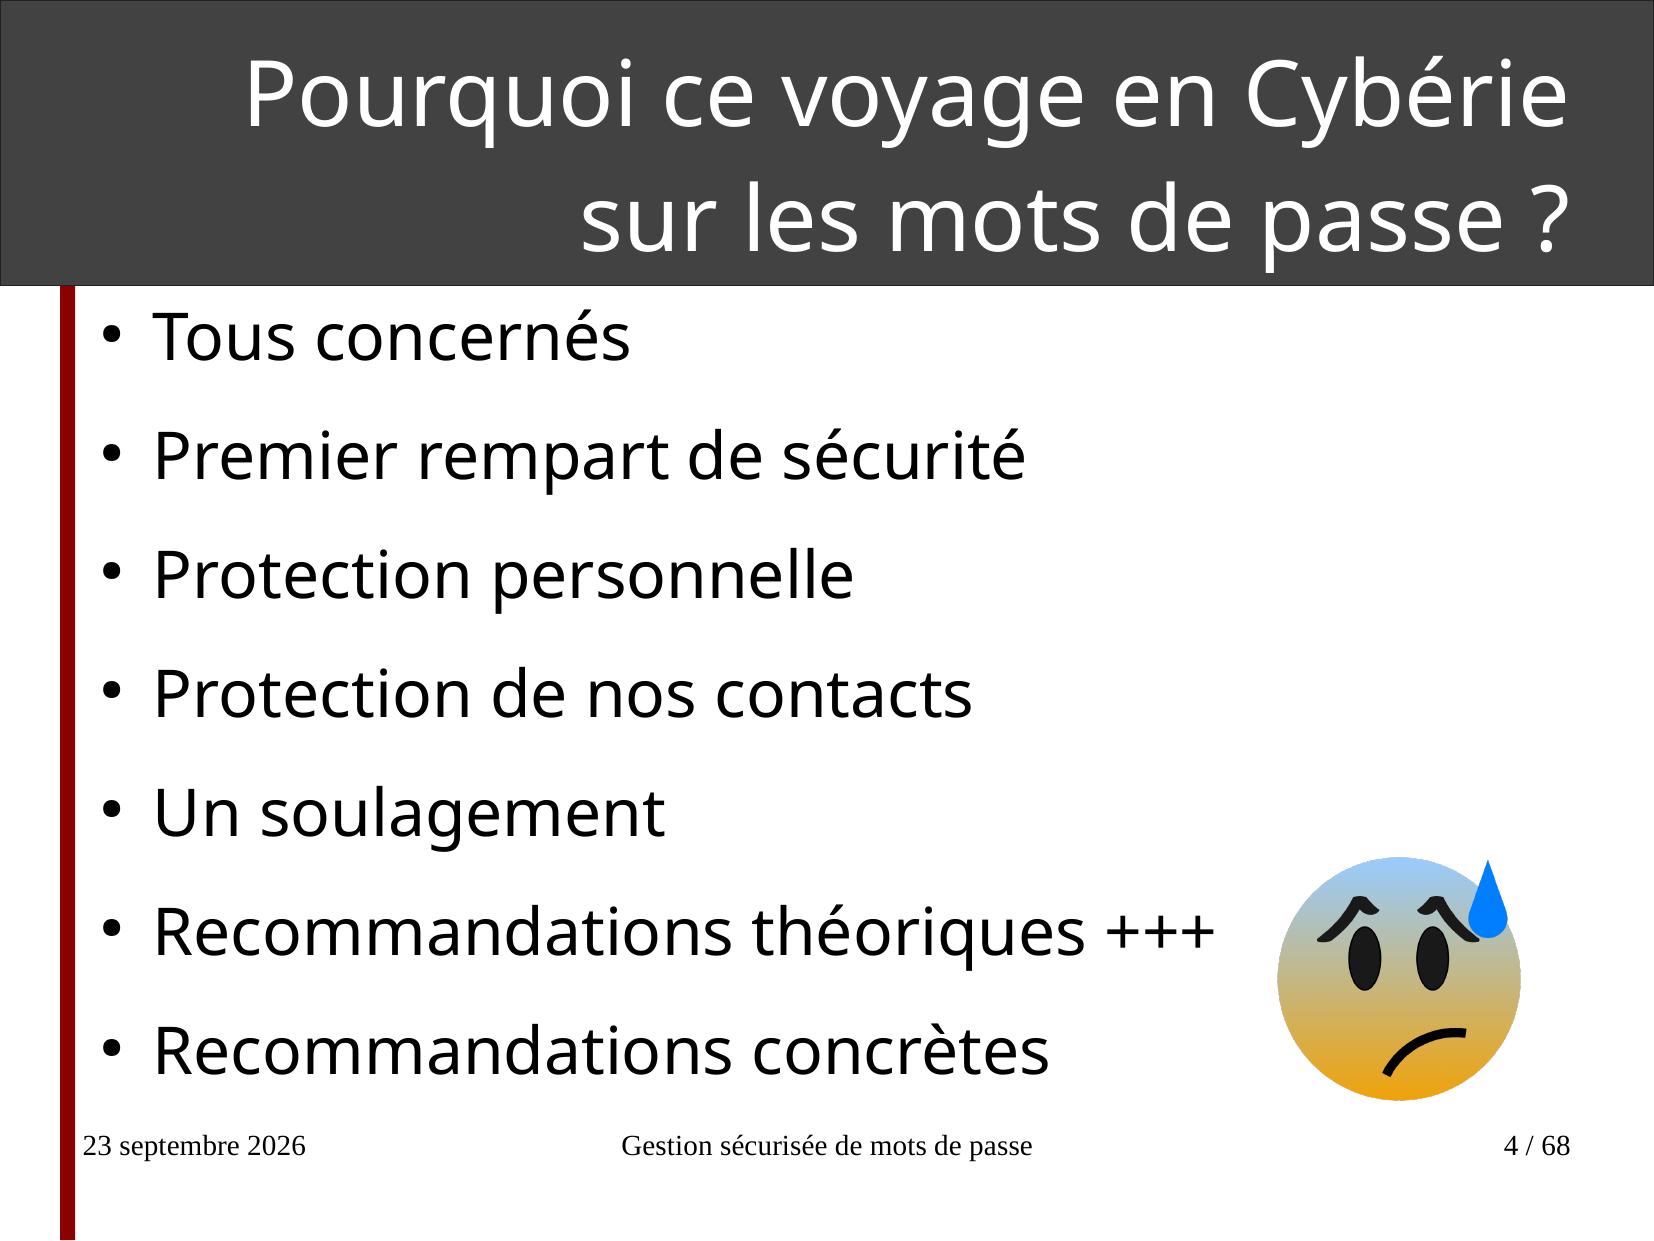

# Pourquoi ce voyage en Cybérie sur les mots de passe ?
Tous concernés
Premier rempart de sécurité
Protection personnelle
Protection de nos contacts
Un soulagement
Recommandations théoriques +++
Recommandations concrètes
Gestion sécurisée de mots de passe
4